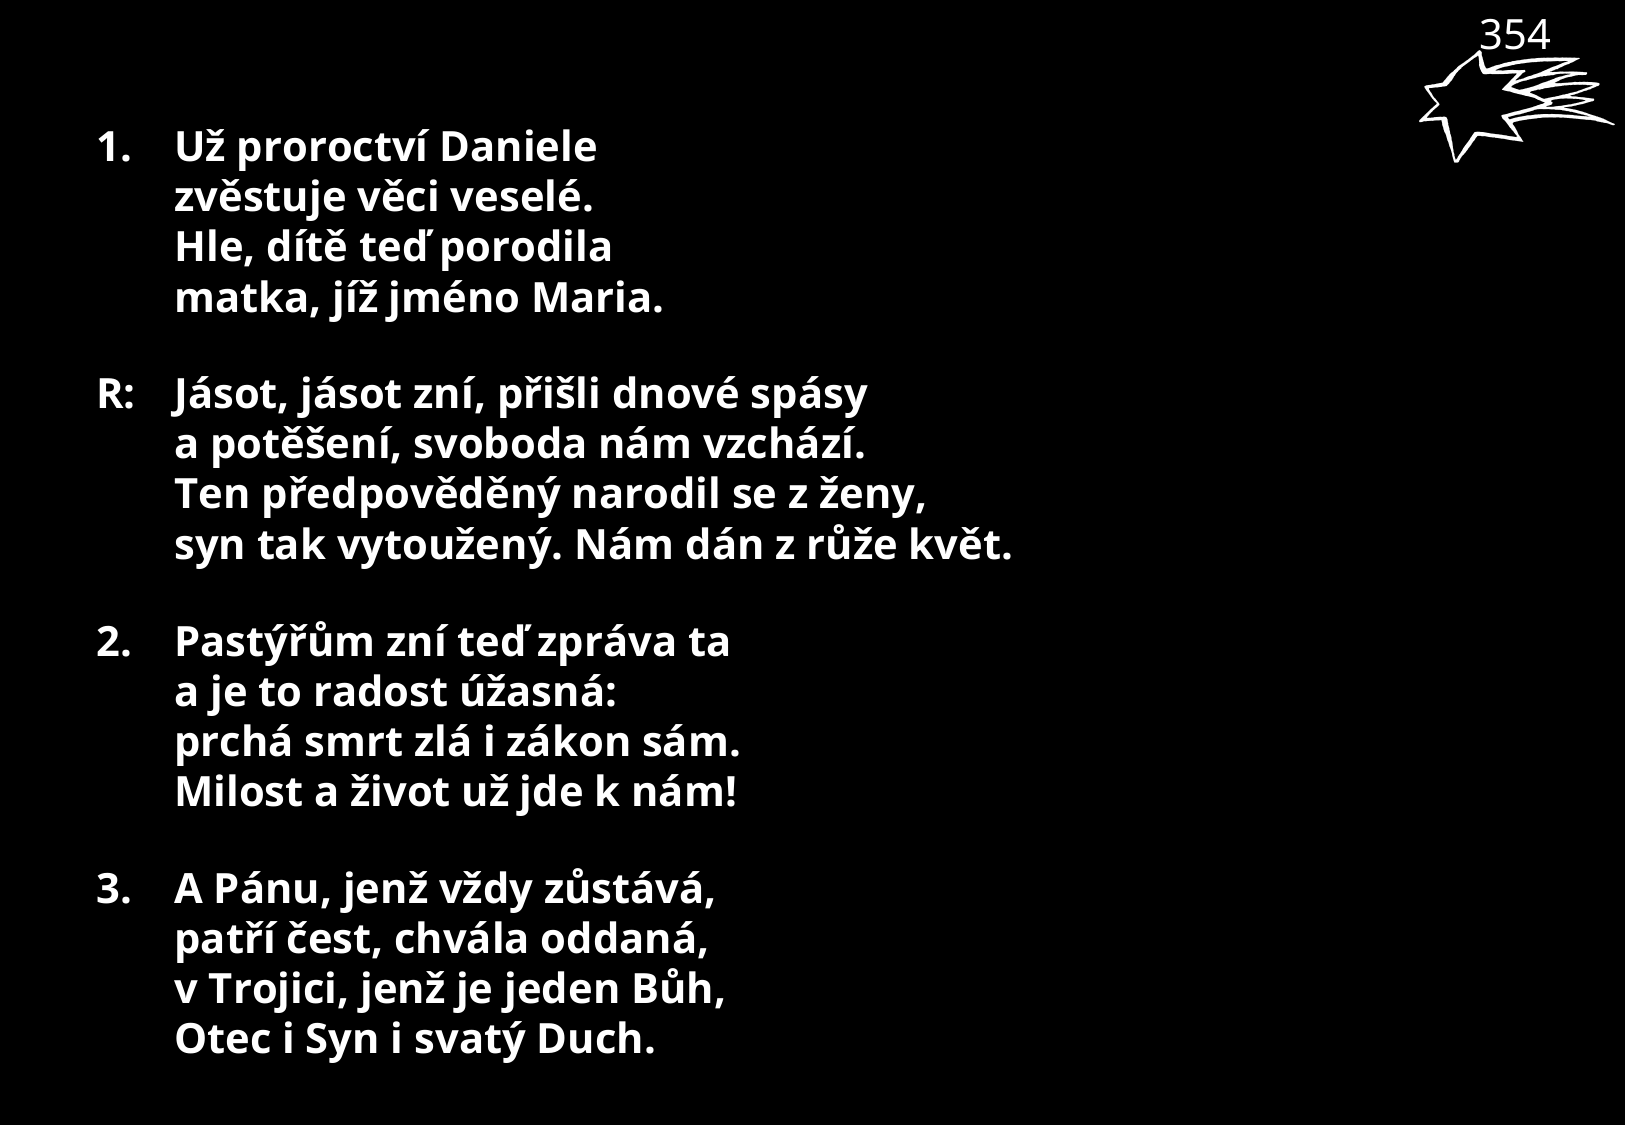

354
# Už proroctví Daniele zvěstuje věci veselé. Hle, dítě teď porodila matka, jíž jméno Maria.
R: 	Jásot, jásot zní, přišli dnové spásy
a potěšení, svoboda nám vzchází.
Ten předpověděný narodil se z ženy,
syn tak vytoužený. Nám dán z růže květ.
2. 	Pastýřům zní teď zpráva ta
a je to radost úžasná:
prchá smrt zlá i zákon sám.
Milost a život už jde k nám!
3. 	A Pánu, jenž vždy zůstává,
patří čest, chvála oddaná,
v Trojici, jenž je jeden Bůh,
Otec i Syn i svatý Duch.